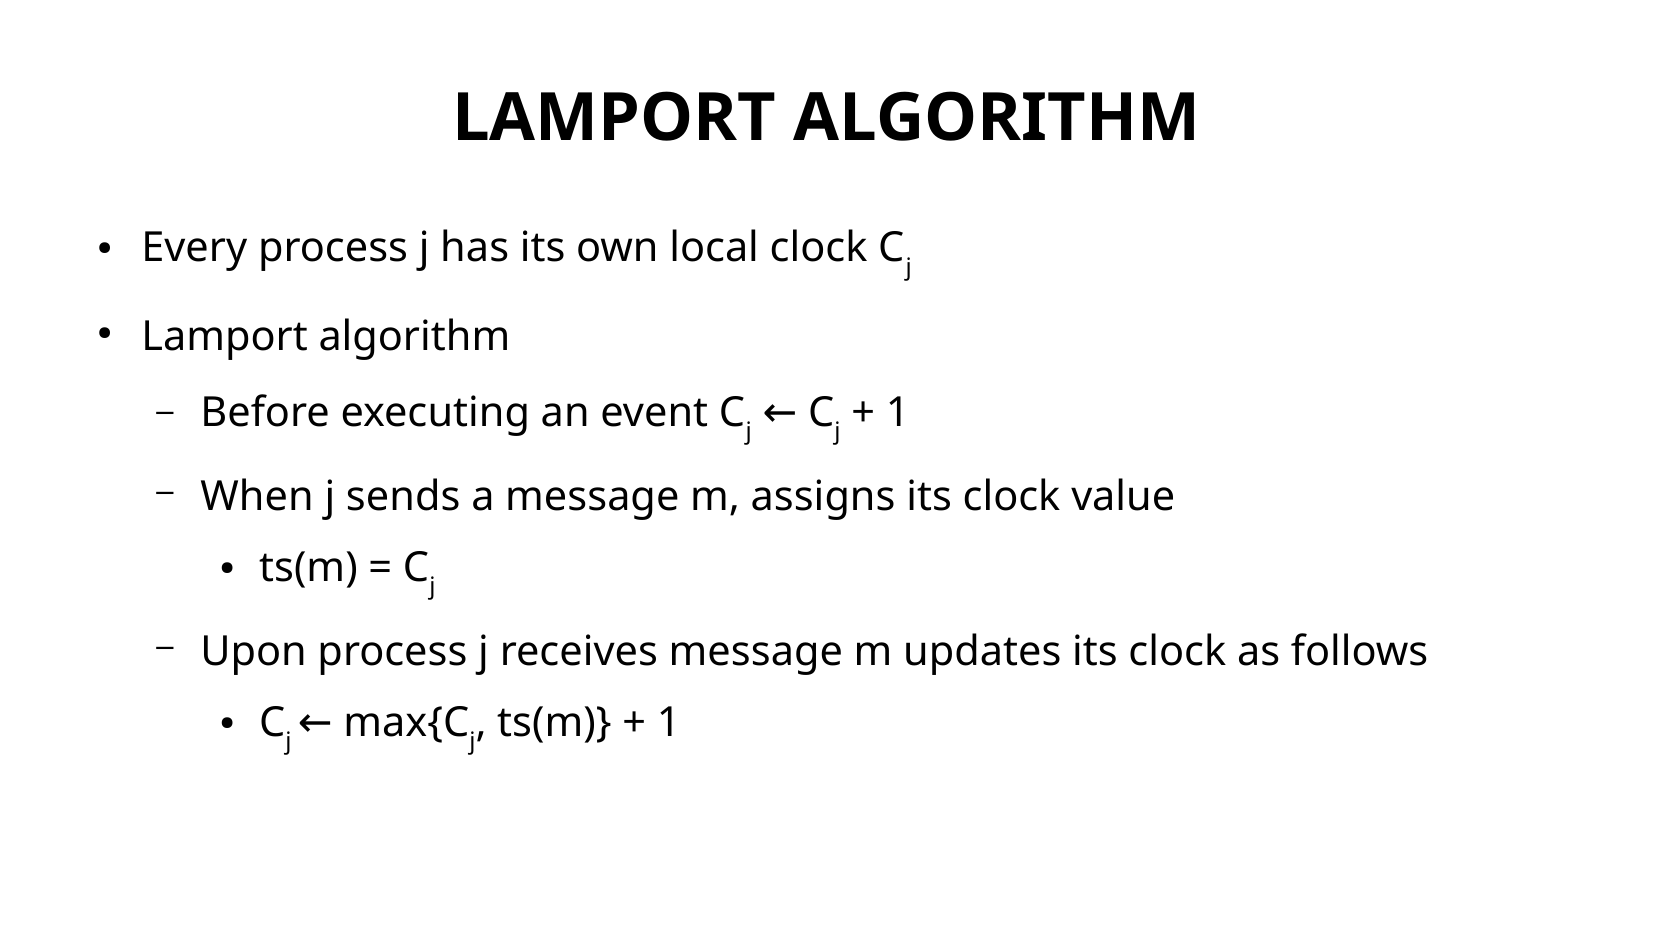

# LAMPORT ALGORITHM
Every process j has its own local clock Cj
Lamport algorithm
Before executing an event Cj ← Cj + 1
When j sends a message m, assigns its clock value
ts(m) = Cj
Upon process j receives message m updates its clock as follows
Cj ← max{Cj, ts(m)} + 1